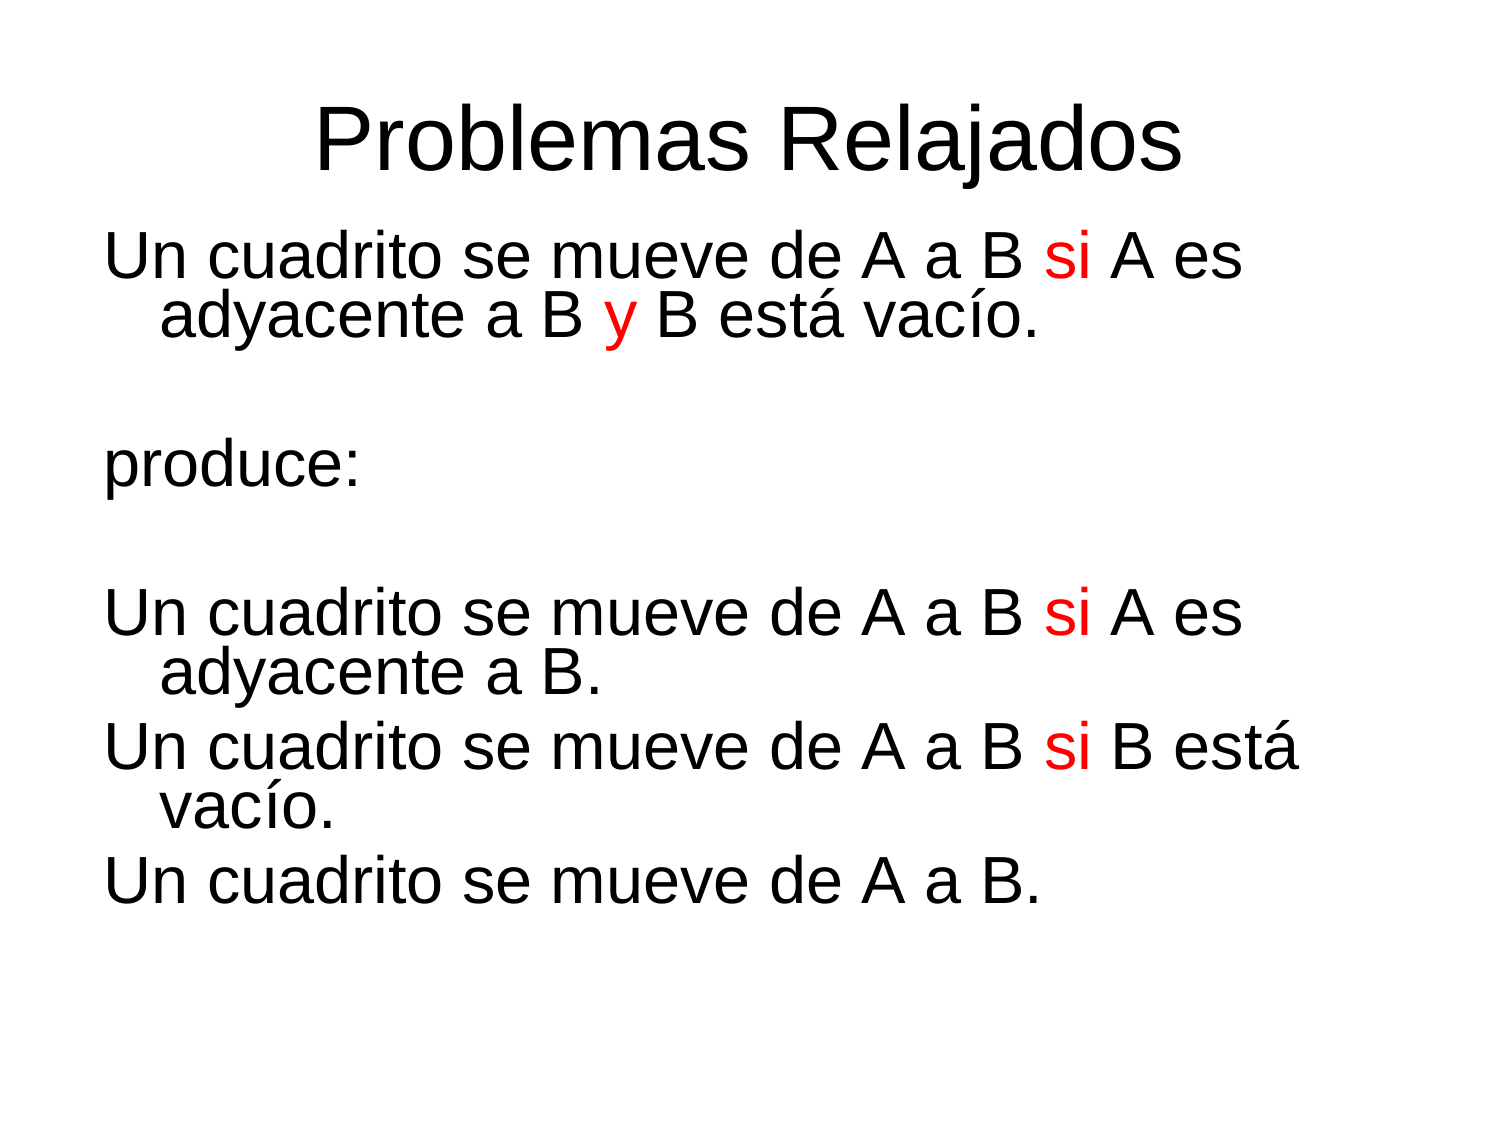

# Problemas Relajados
Un cuadrito se mueve de A a B si A es adyacente a B y B está vacío.
produce:
Un cuadrito se mueve de A a B si A es adyacente a B.
Un cuadrito se mueve de A a B si B está vacío.
Un cuadrito se mueve de A a B.